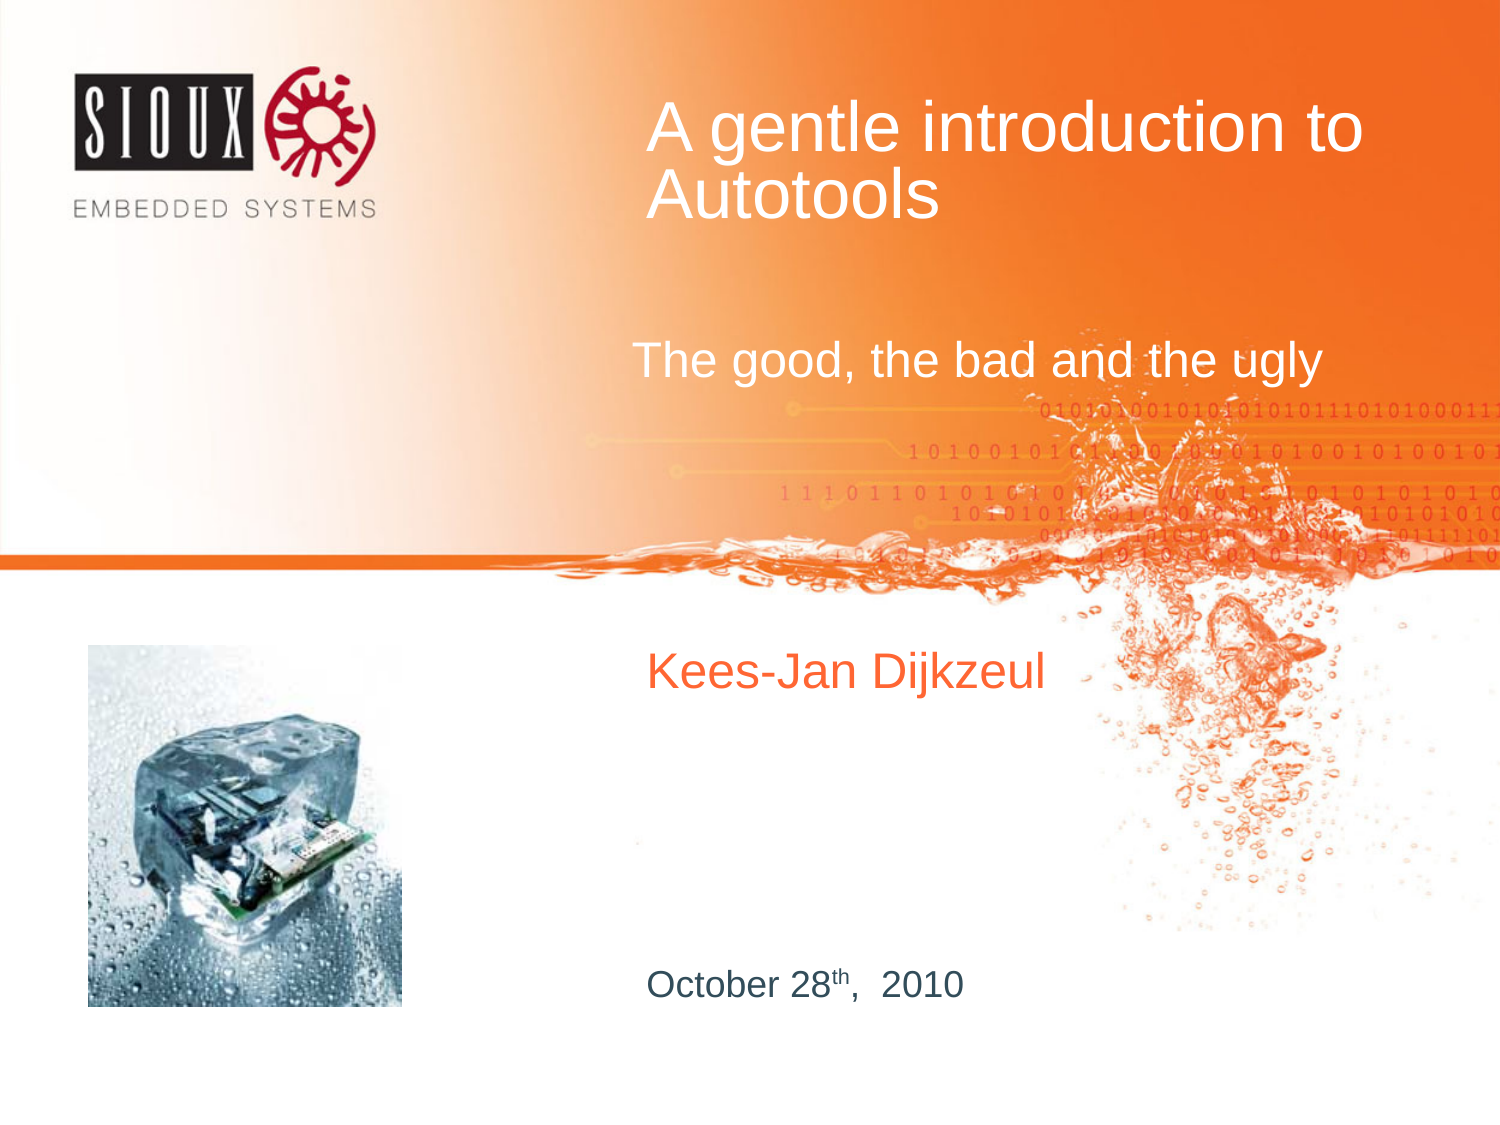

# A gentle introduction to Autotools
The good, the bad and the ugly
Kees-Jan Dijkzeul
October 28th, 2010